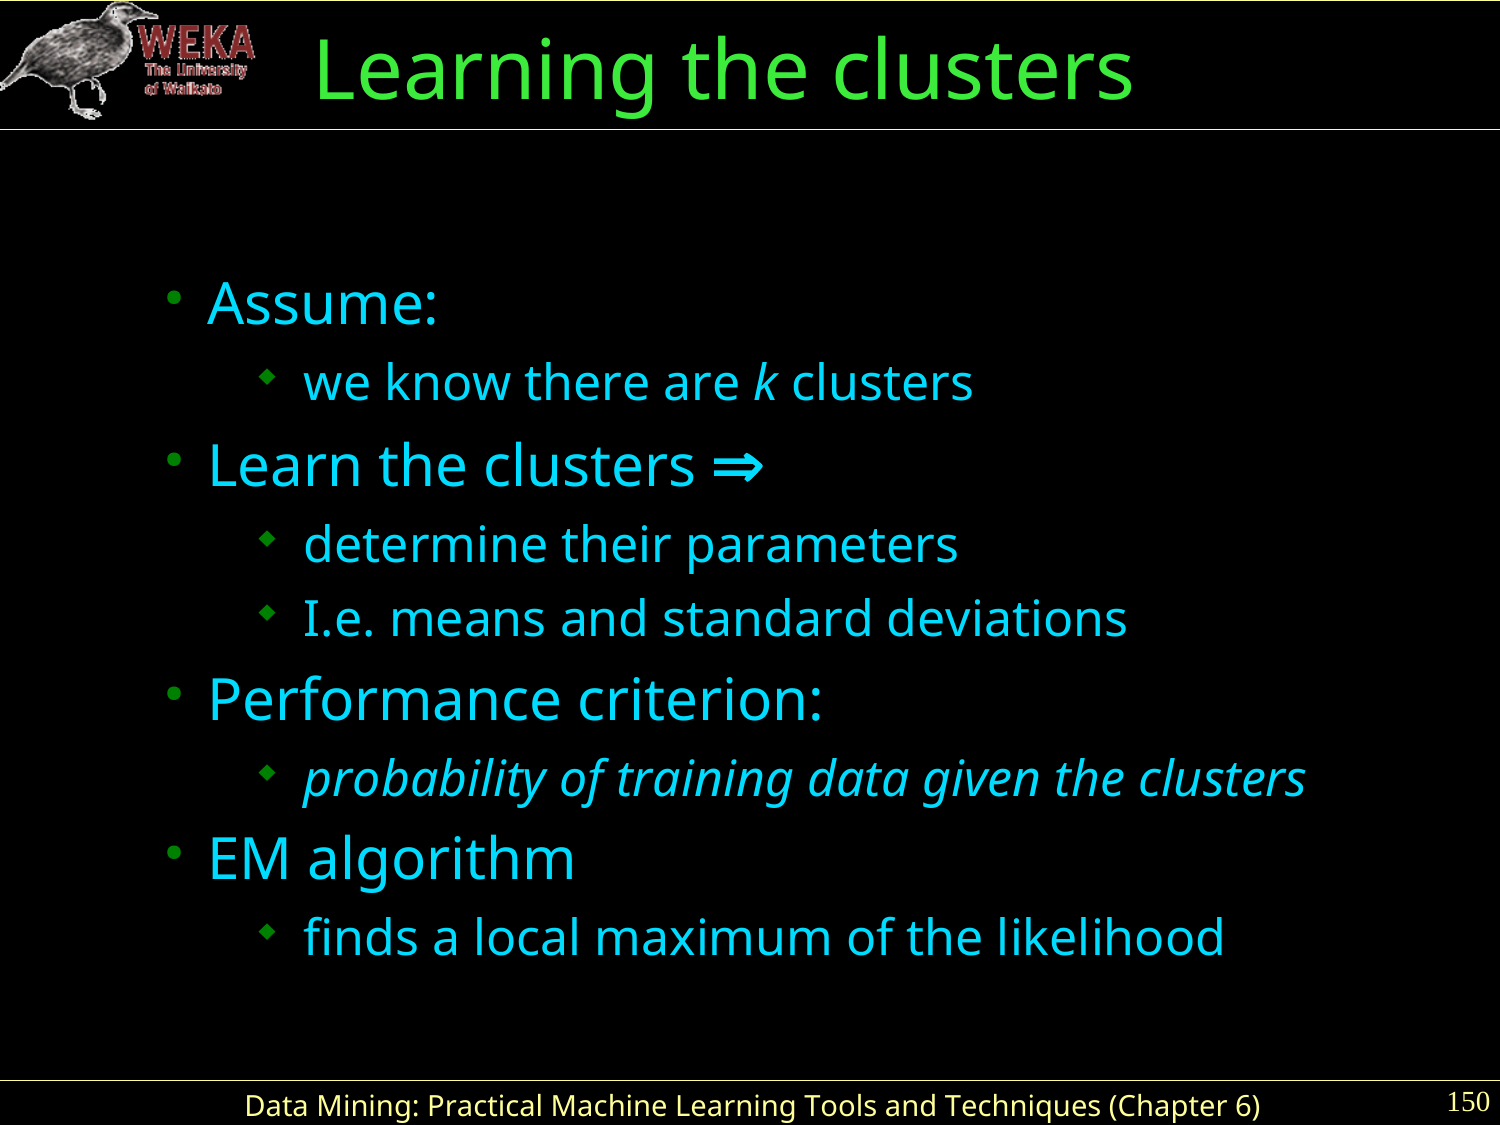

# Learning the clusters
Assume:
we know there are k clusters
Learn the clusters 
determine their parameters
I.e. means and standard deviations
Performance criterion:
probability of training data given the clusters
EM algorithm
finds a local maximum of the likelihood
Data Mining: Practical Machine Learning Tools and Techniques (Chapter 6)
150